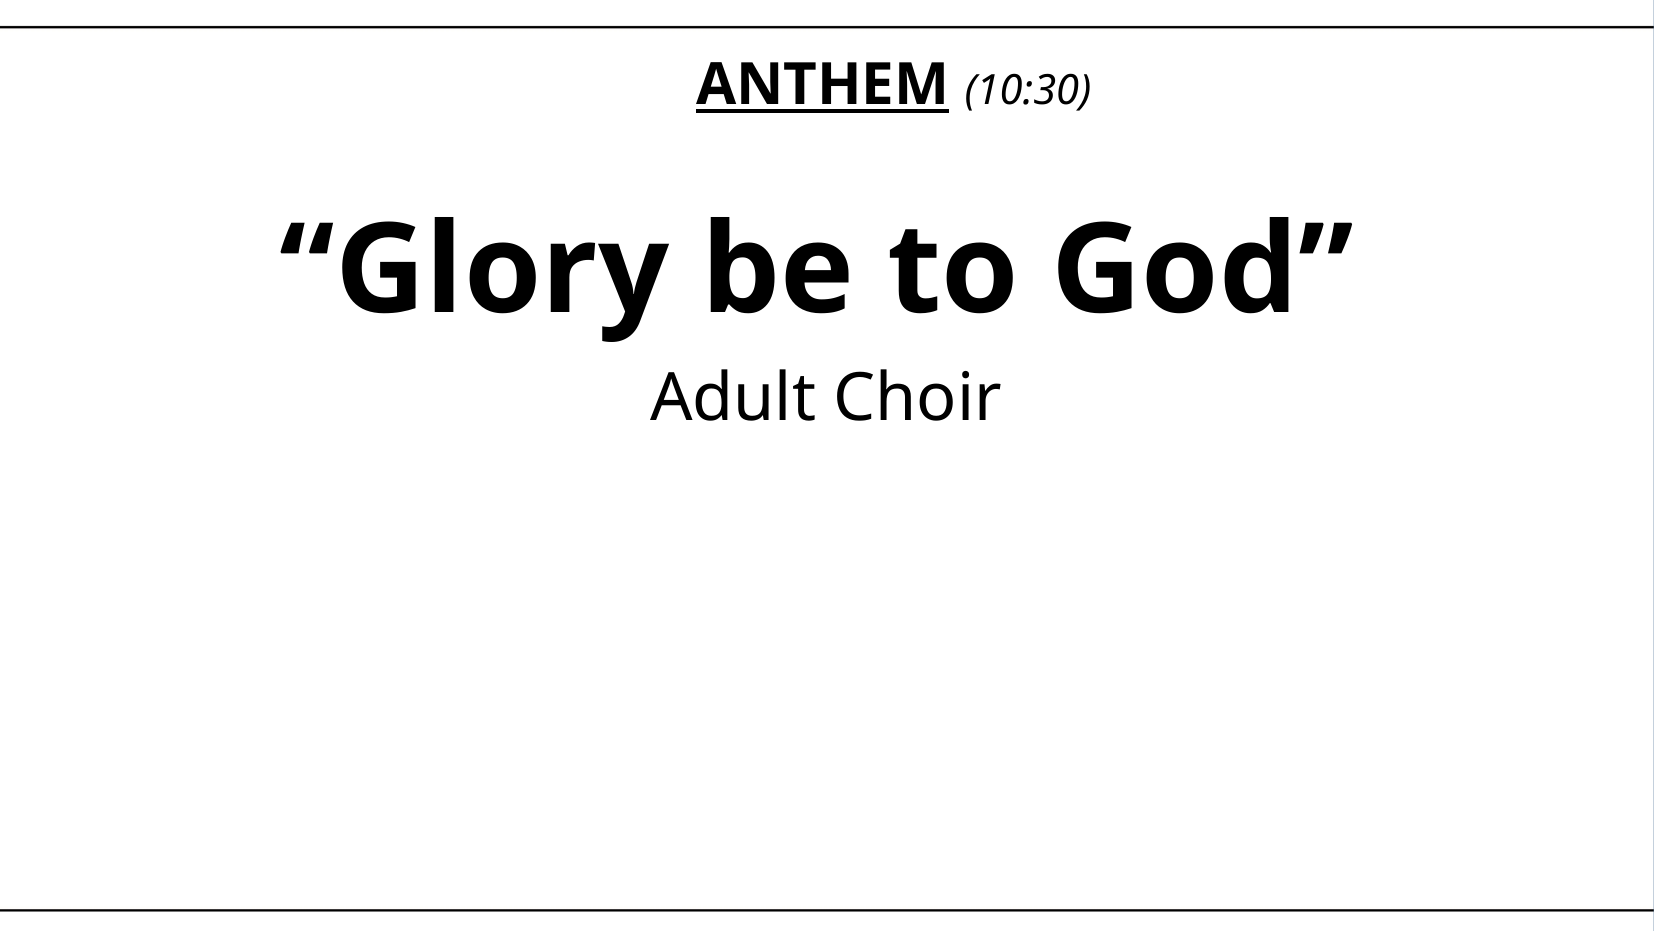

Anthem (10:30)
“Glory be to God”
 Adult Choir